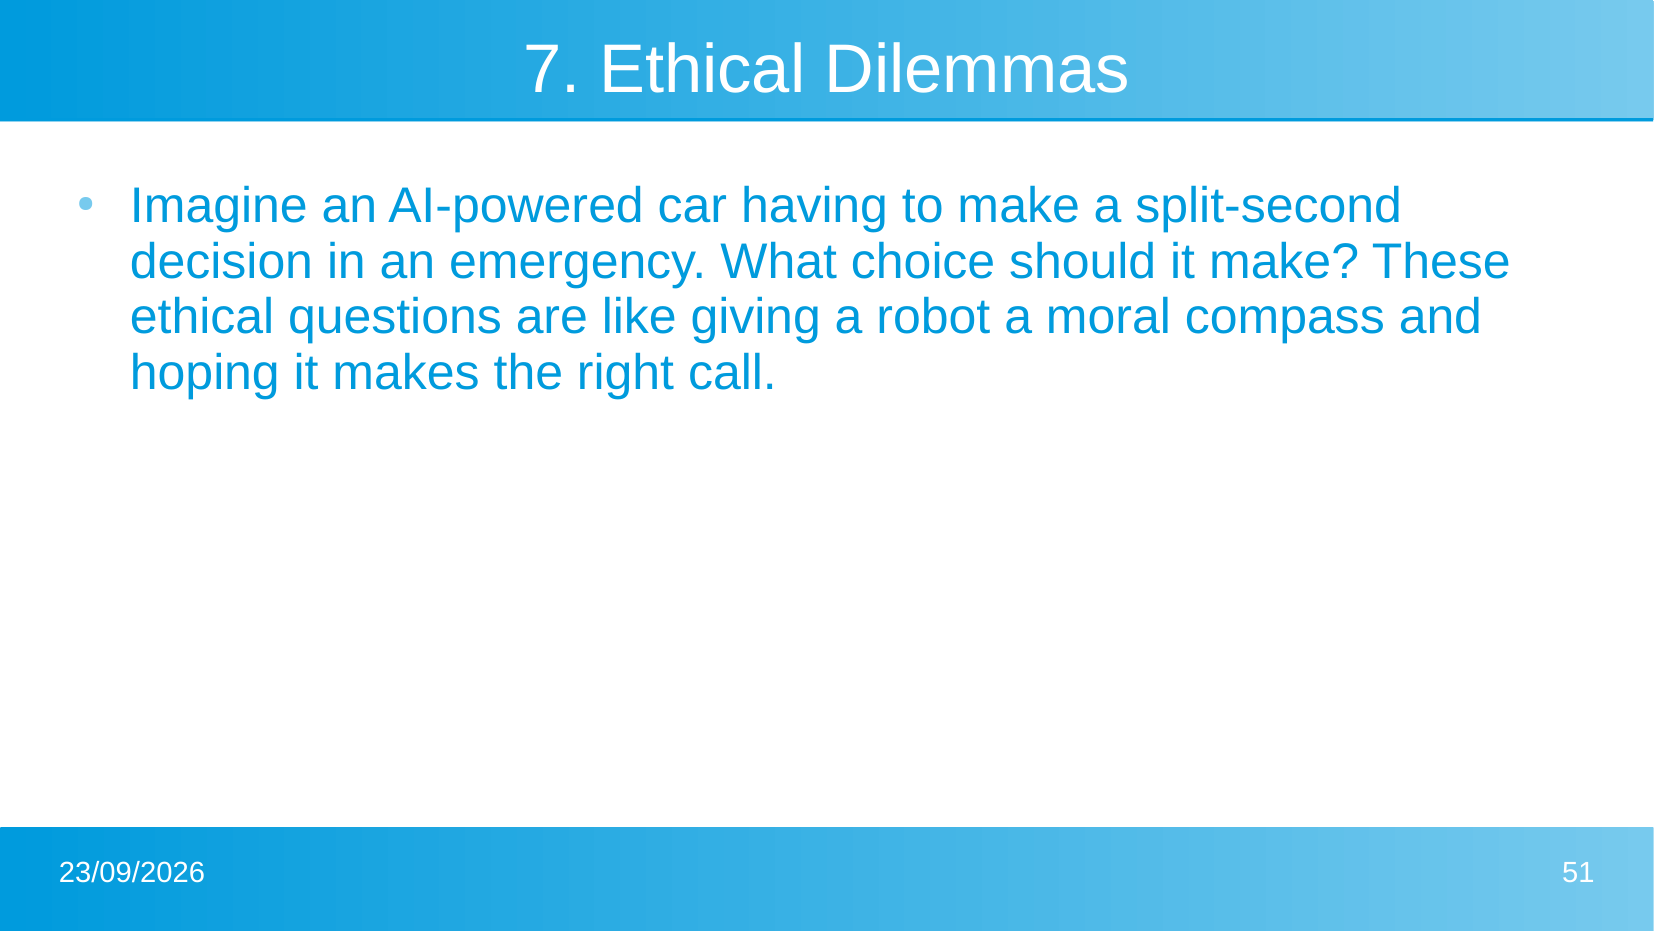

# 7. Ethical Dilemmas
Imagine an AI-powered car having to make a split-second decision in an emergency. What choice should it make? These ethical questions are like giving a robot a moral compass and hoping it makes the right call.
51